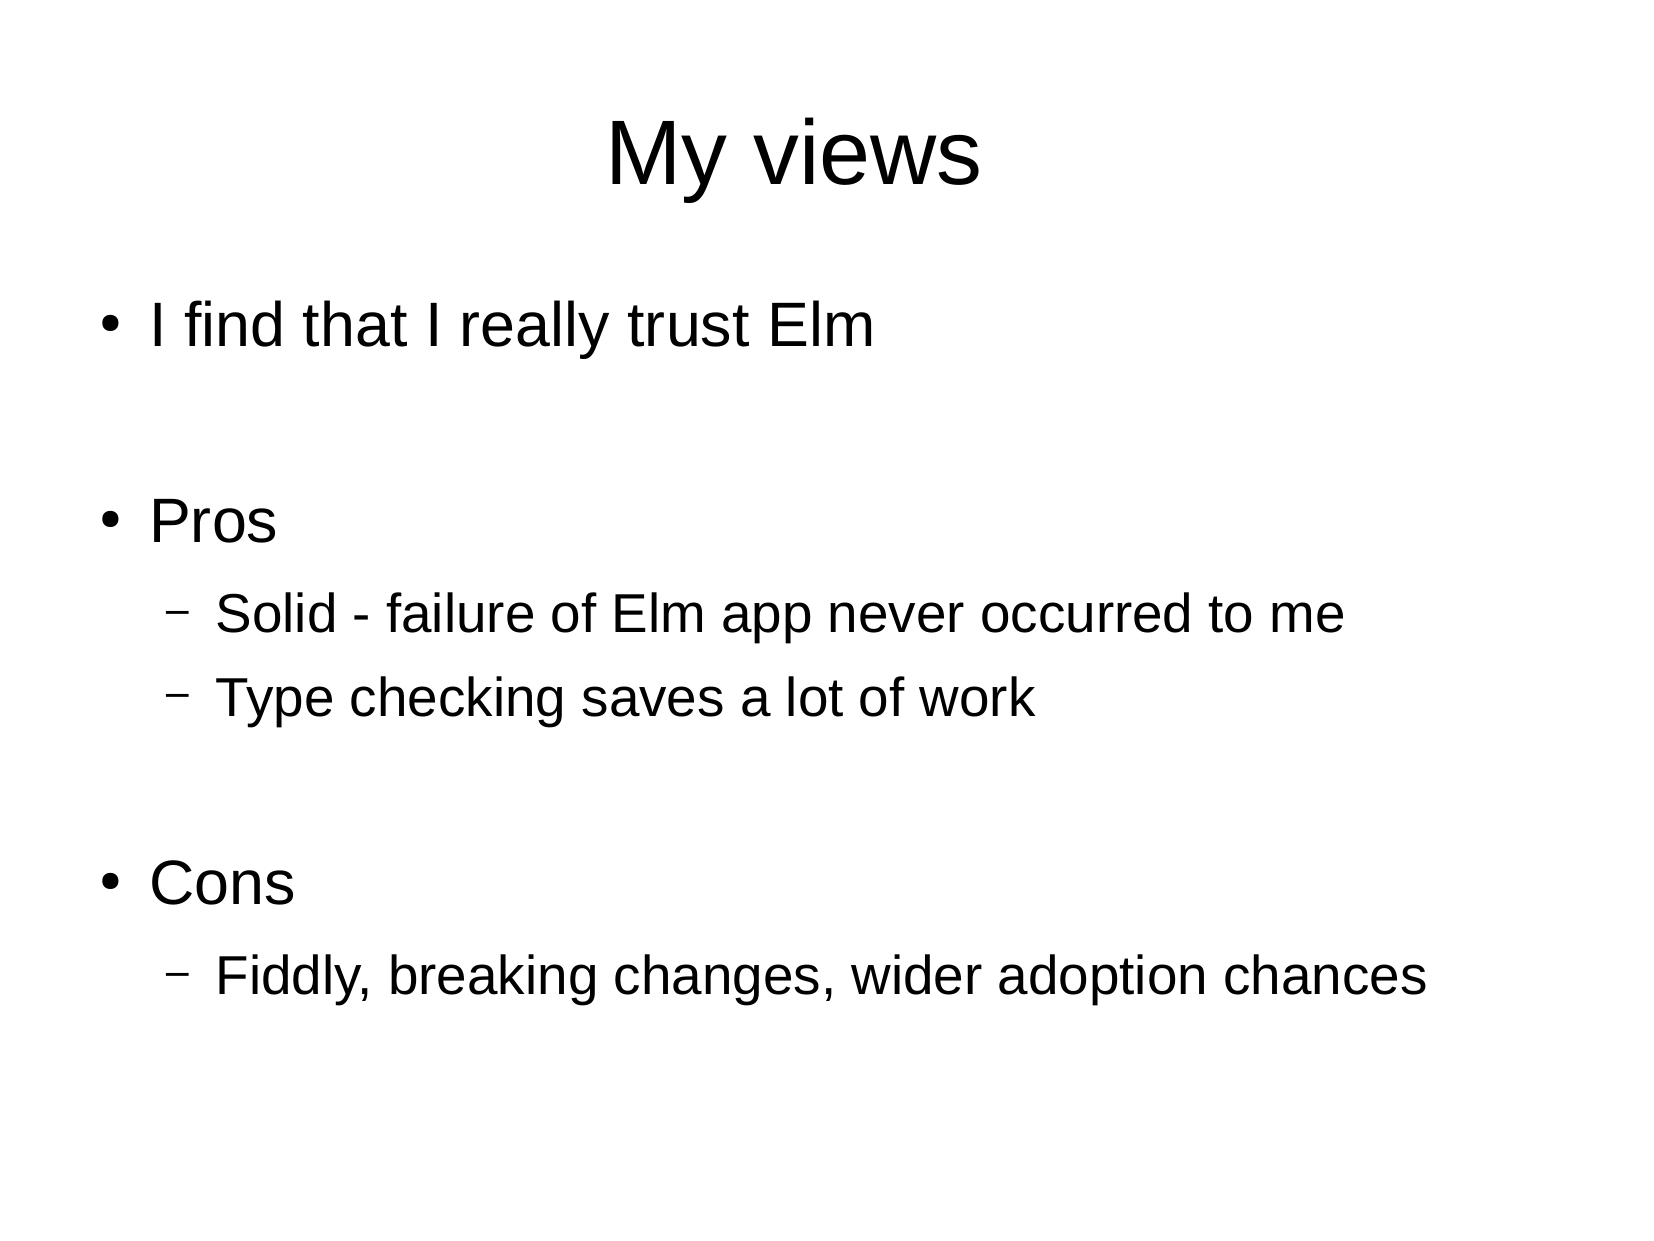

# My views
I find that I really trust Elm
Pros
Solid - failure of Elm app never occurred to me
Type checking saves a lot of work
Cons
Fiddly, breaking changes, wider adoption chances